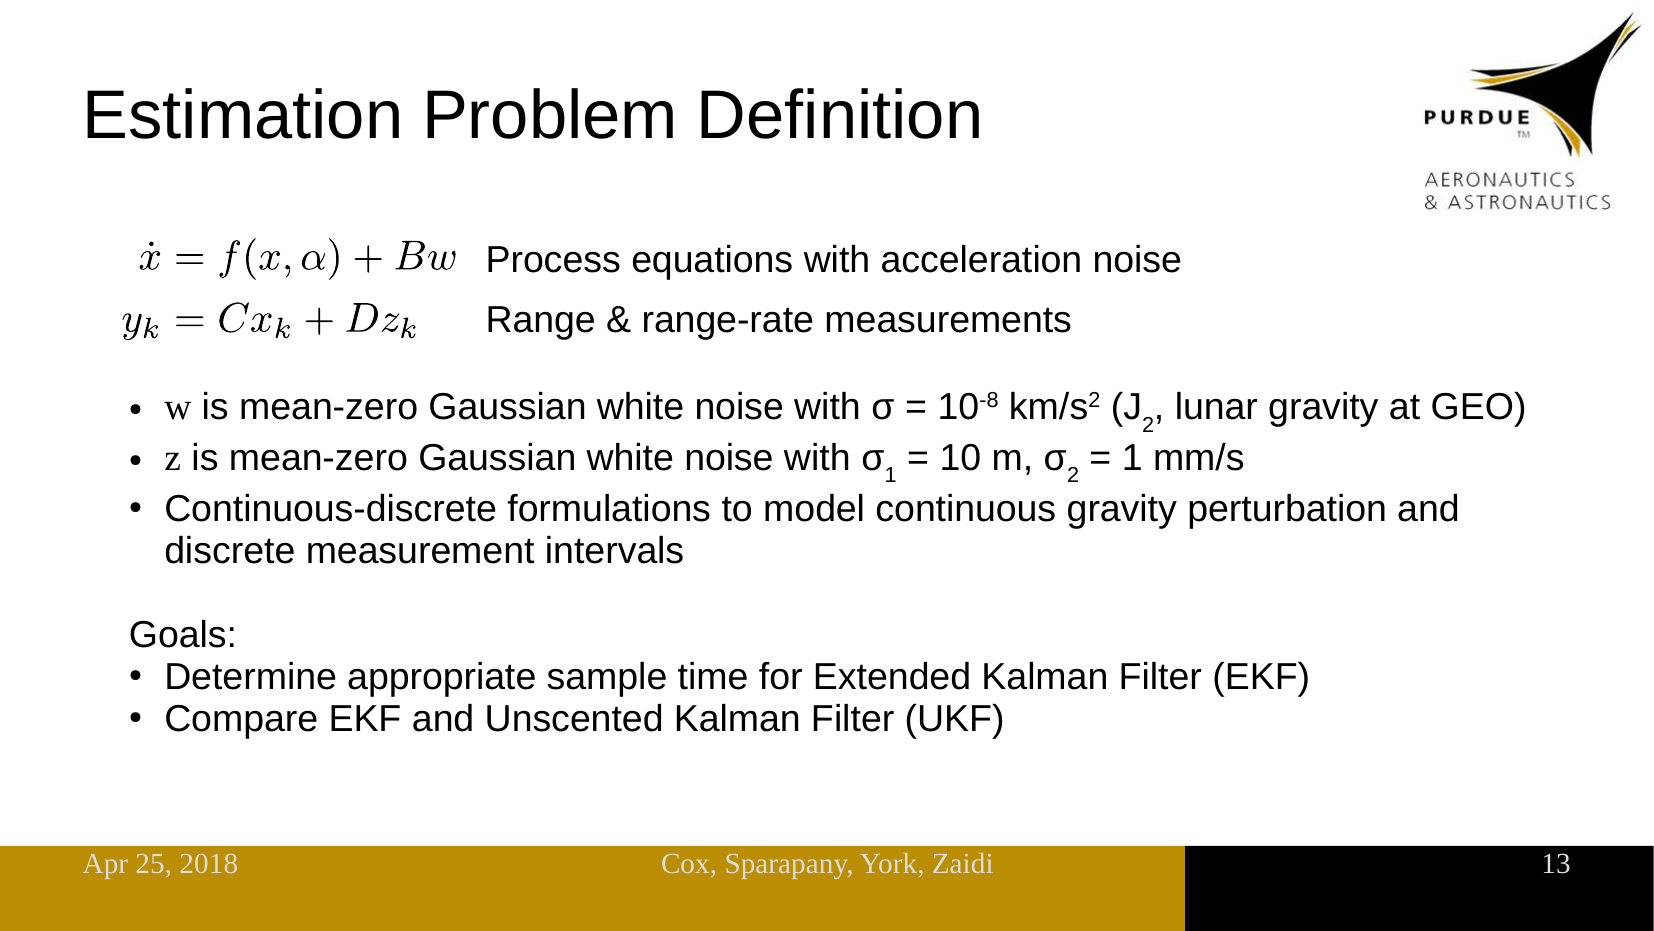

# Estimation Problem Definition
Process equations with acceleration noise
Range & range-rate measurements
w is mean-zero Gaussian white noise with σ = 10-8 km/s2 (J2, lunar gravity at GEO)
z is mean-zero Gaussian white noise with σ1 = 10 m, σ2 = 1 mm/s
Continuous-discrete formulations to model continuous gravity perturbation and discrete measurement intervals
Goals:
Determine appropriate sample time for Extended Kalman Filter (EKF)
Compare EKF and Unscented Kalman Filter (UKF)
Apr 25, 2018
Cox, Sparapany, York, Zaidi
13